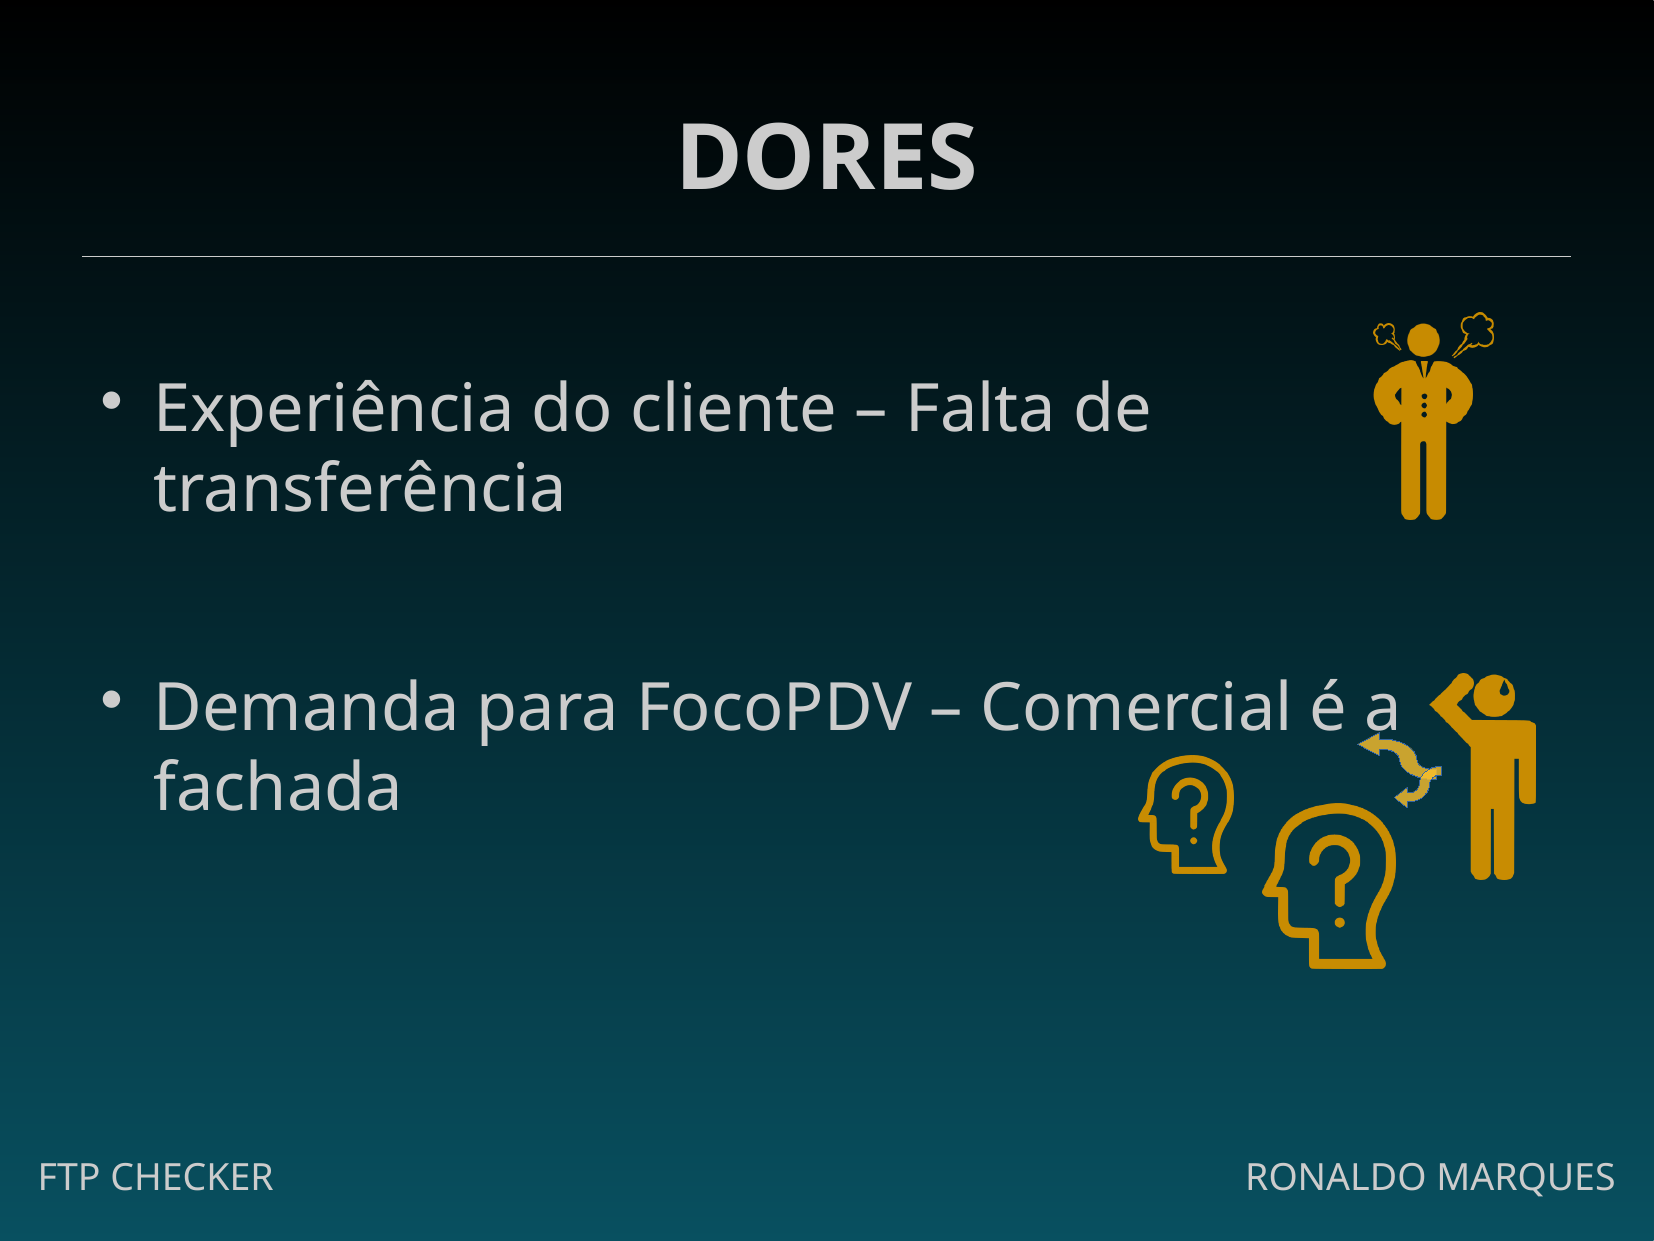

DORES
Experiência do cliente – Falta de transferência
Demanda para FocoPDV – Comercial é a fachada
FTP CHECKER
RONALDO MARQUES